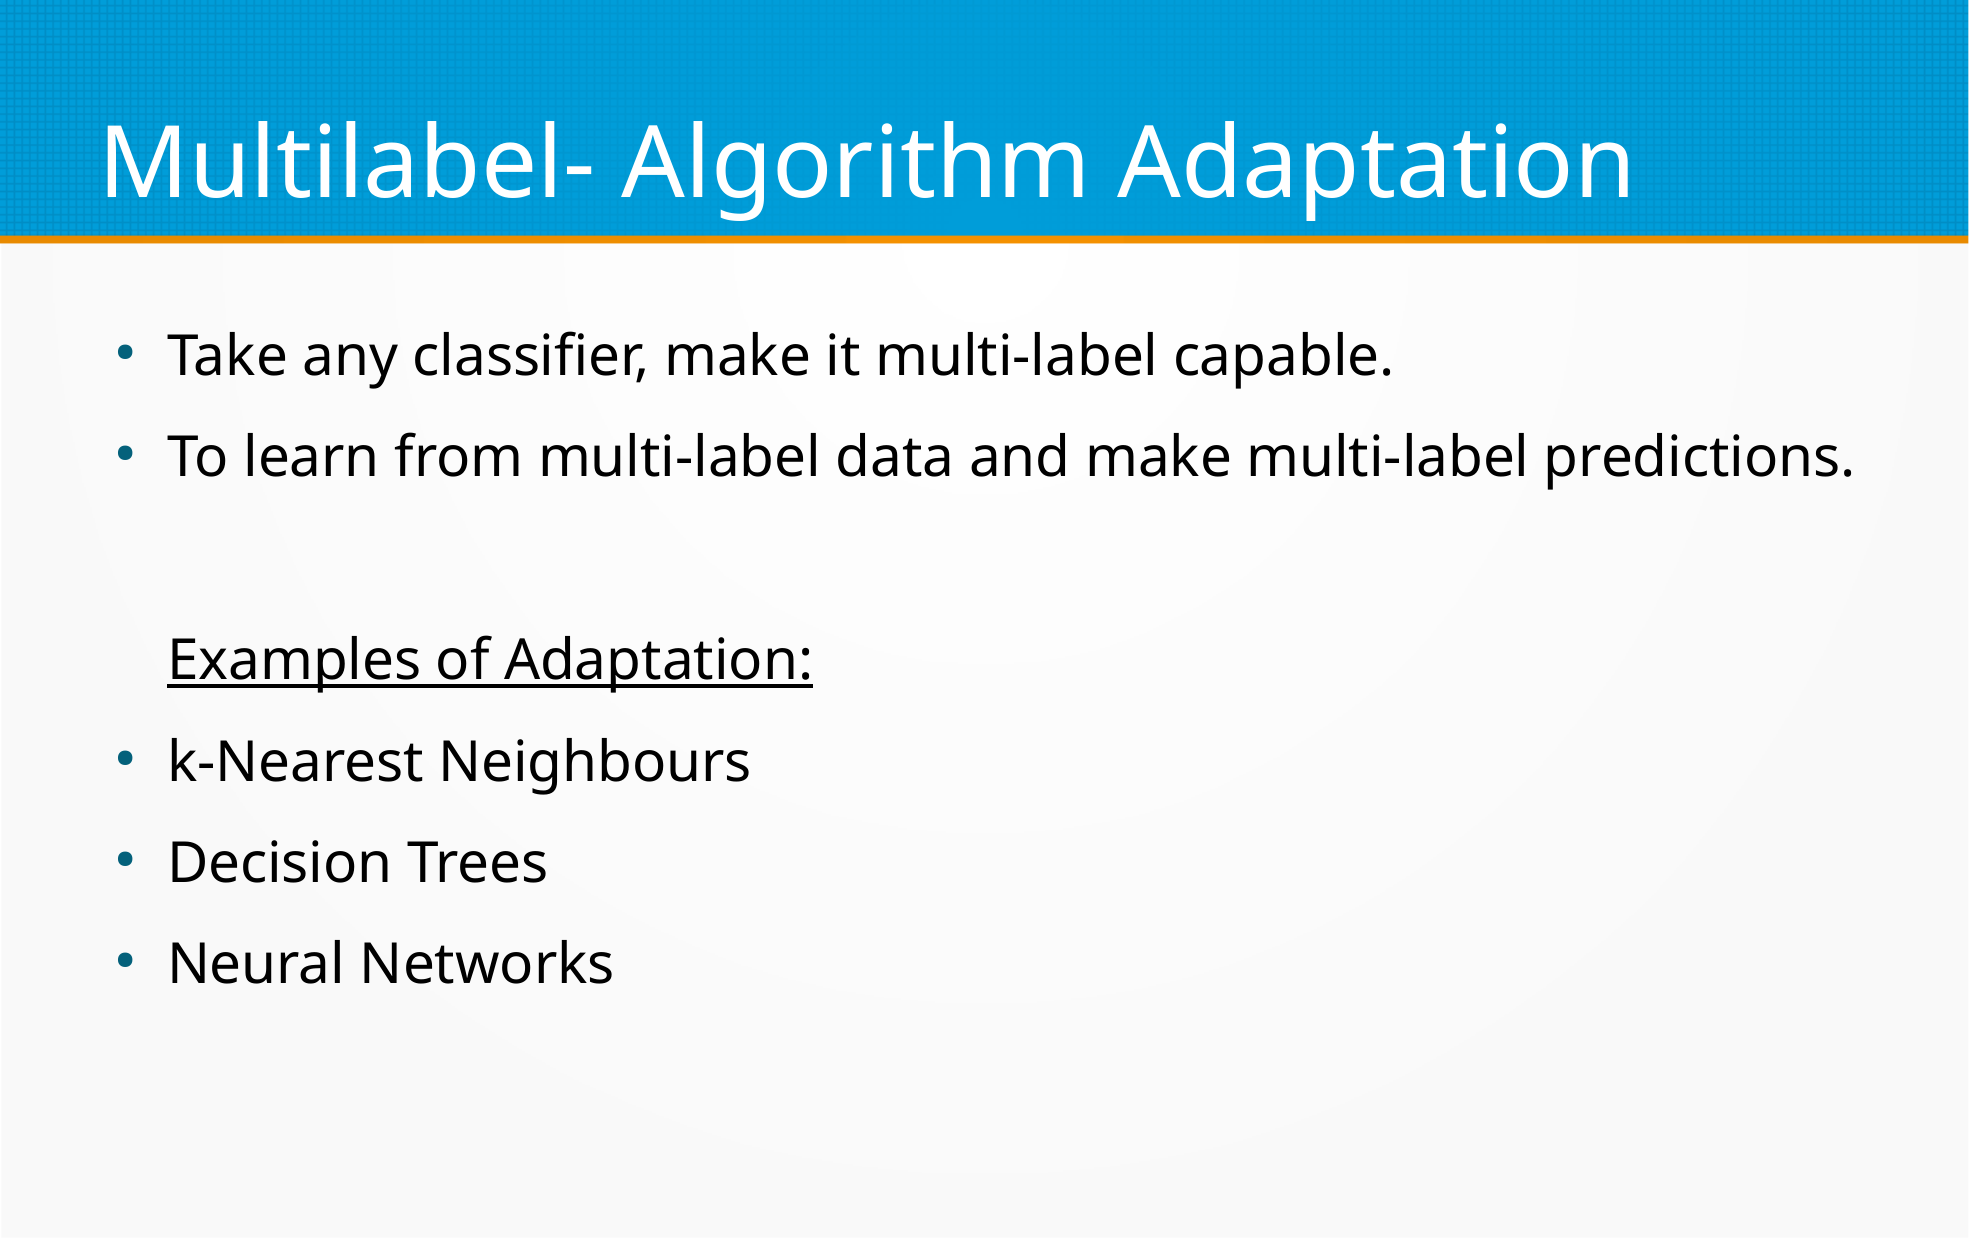

# Multilabel- Algorithm Adaptation
Take any classifier, make it multi-label capable.
To learn from multi-label data and make multi-label predictions.
Examples of Adaptation:
k-Nearest Neighbours
Decision Trees
Neural Networks